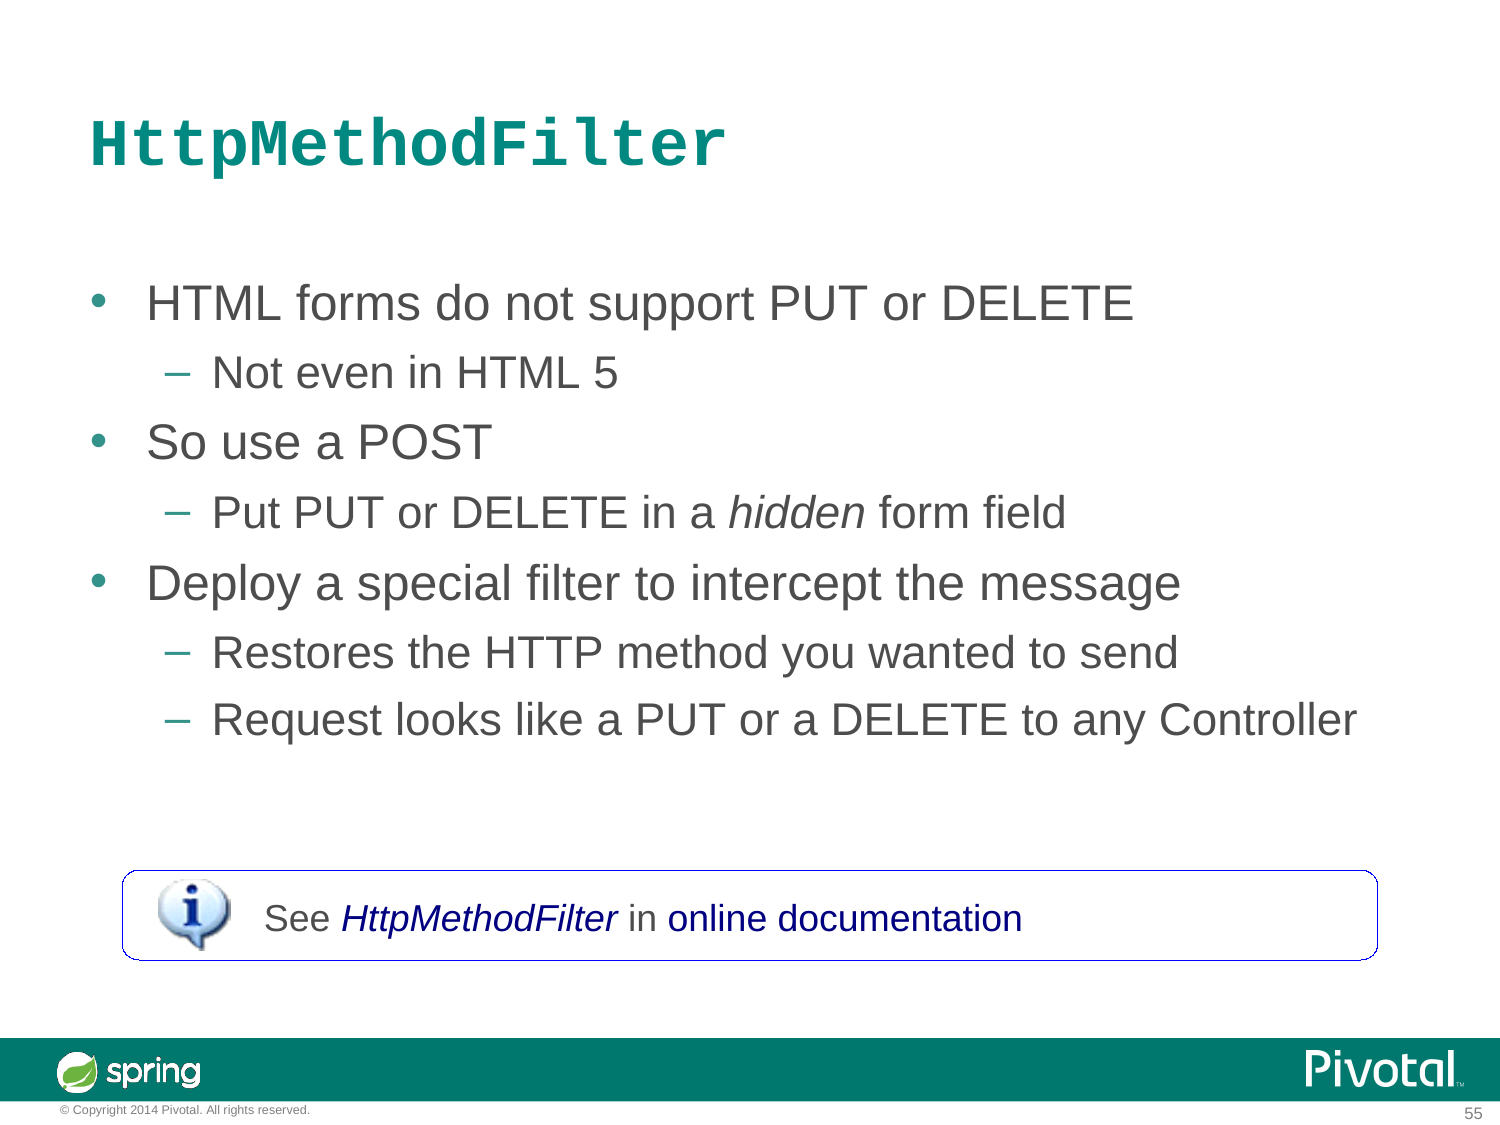

# HttpMethodFilter
HTML forms do not support PUT or DELETE
Not even in HTML 5
So use a POST
Put PUT or DELETE in a hidden form field
Deploy a special filter to intercept the message
Restores the HTTP method you wanted to send
Request looks like a PUT or a DELETE to any Controller
See HttpMethodFilter in online documentation